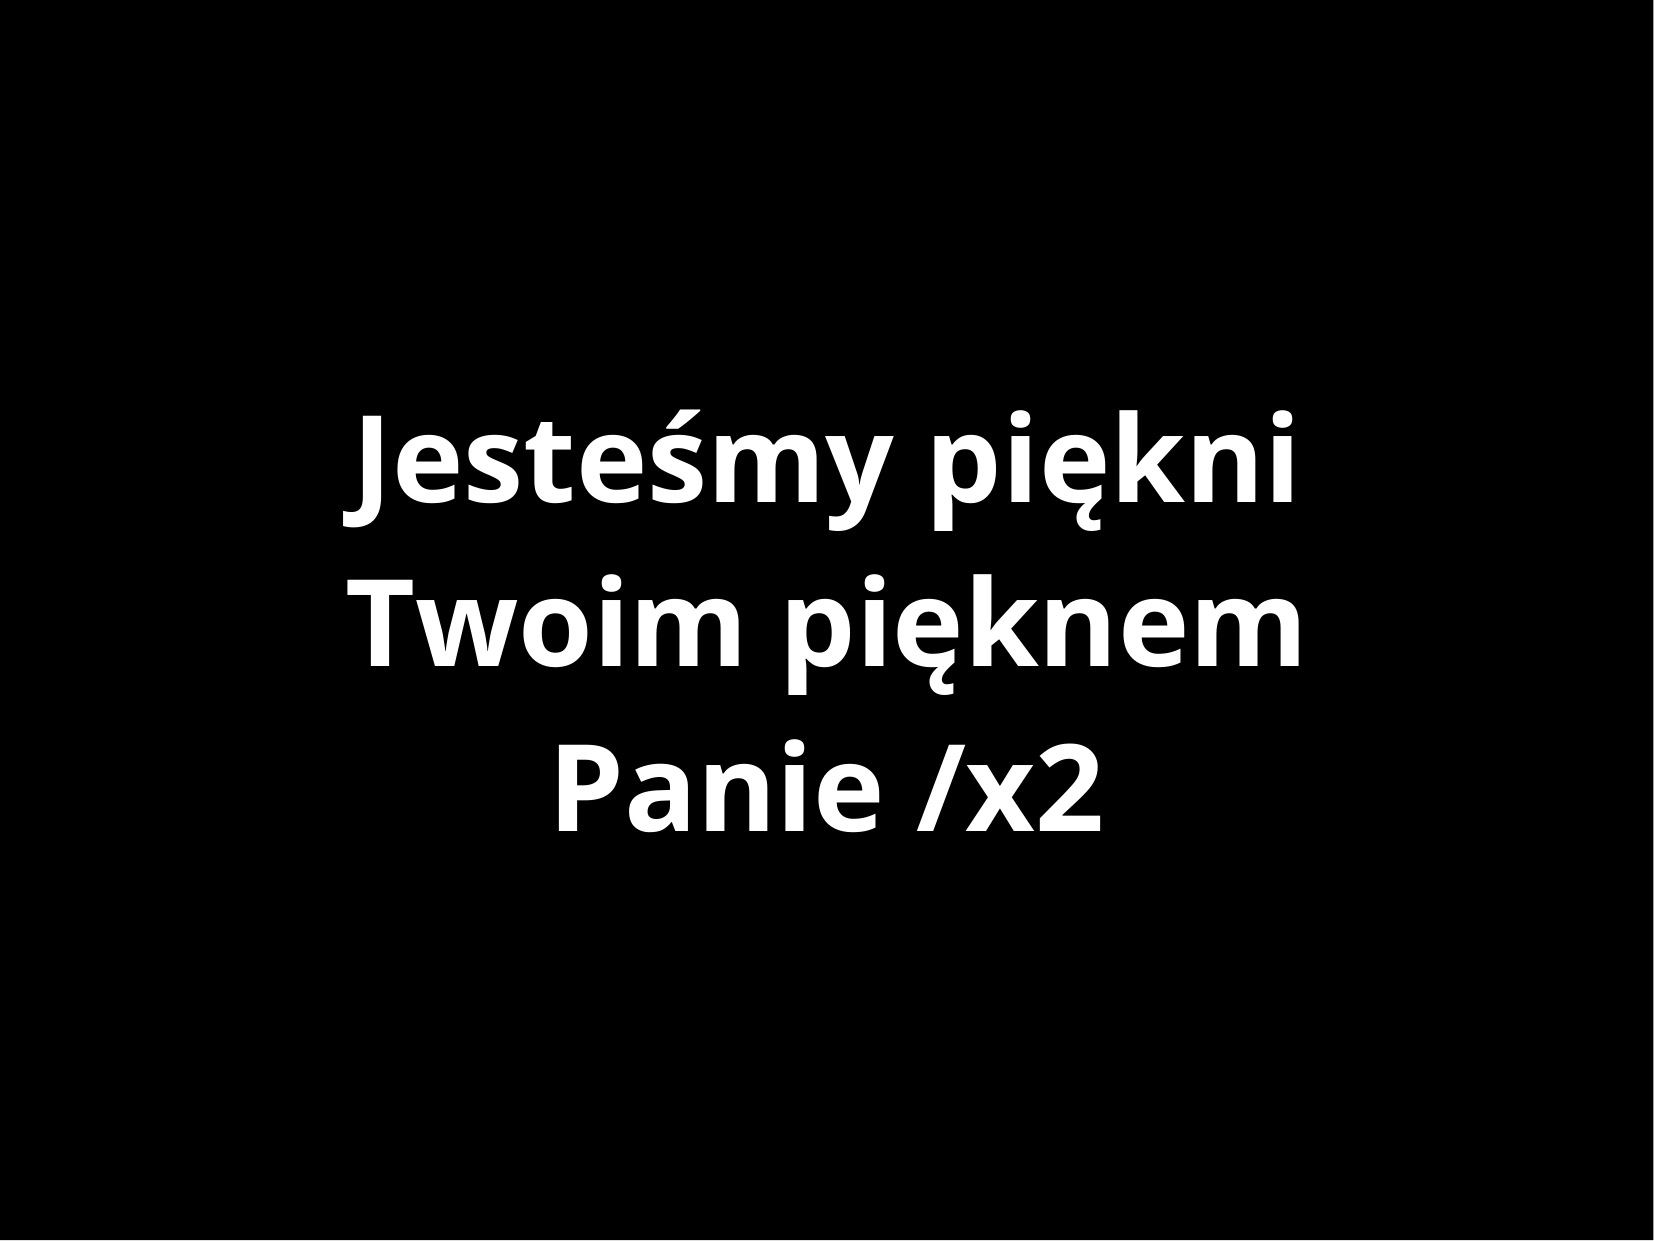

# Jesteśmy piękni Twoim pięknem Panie /x2